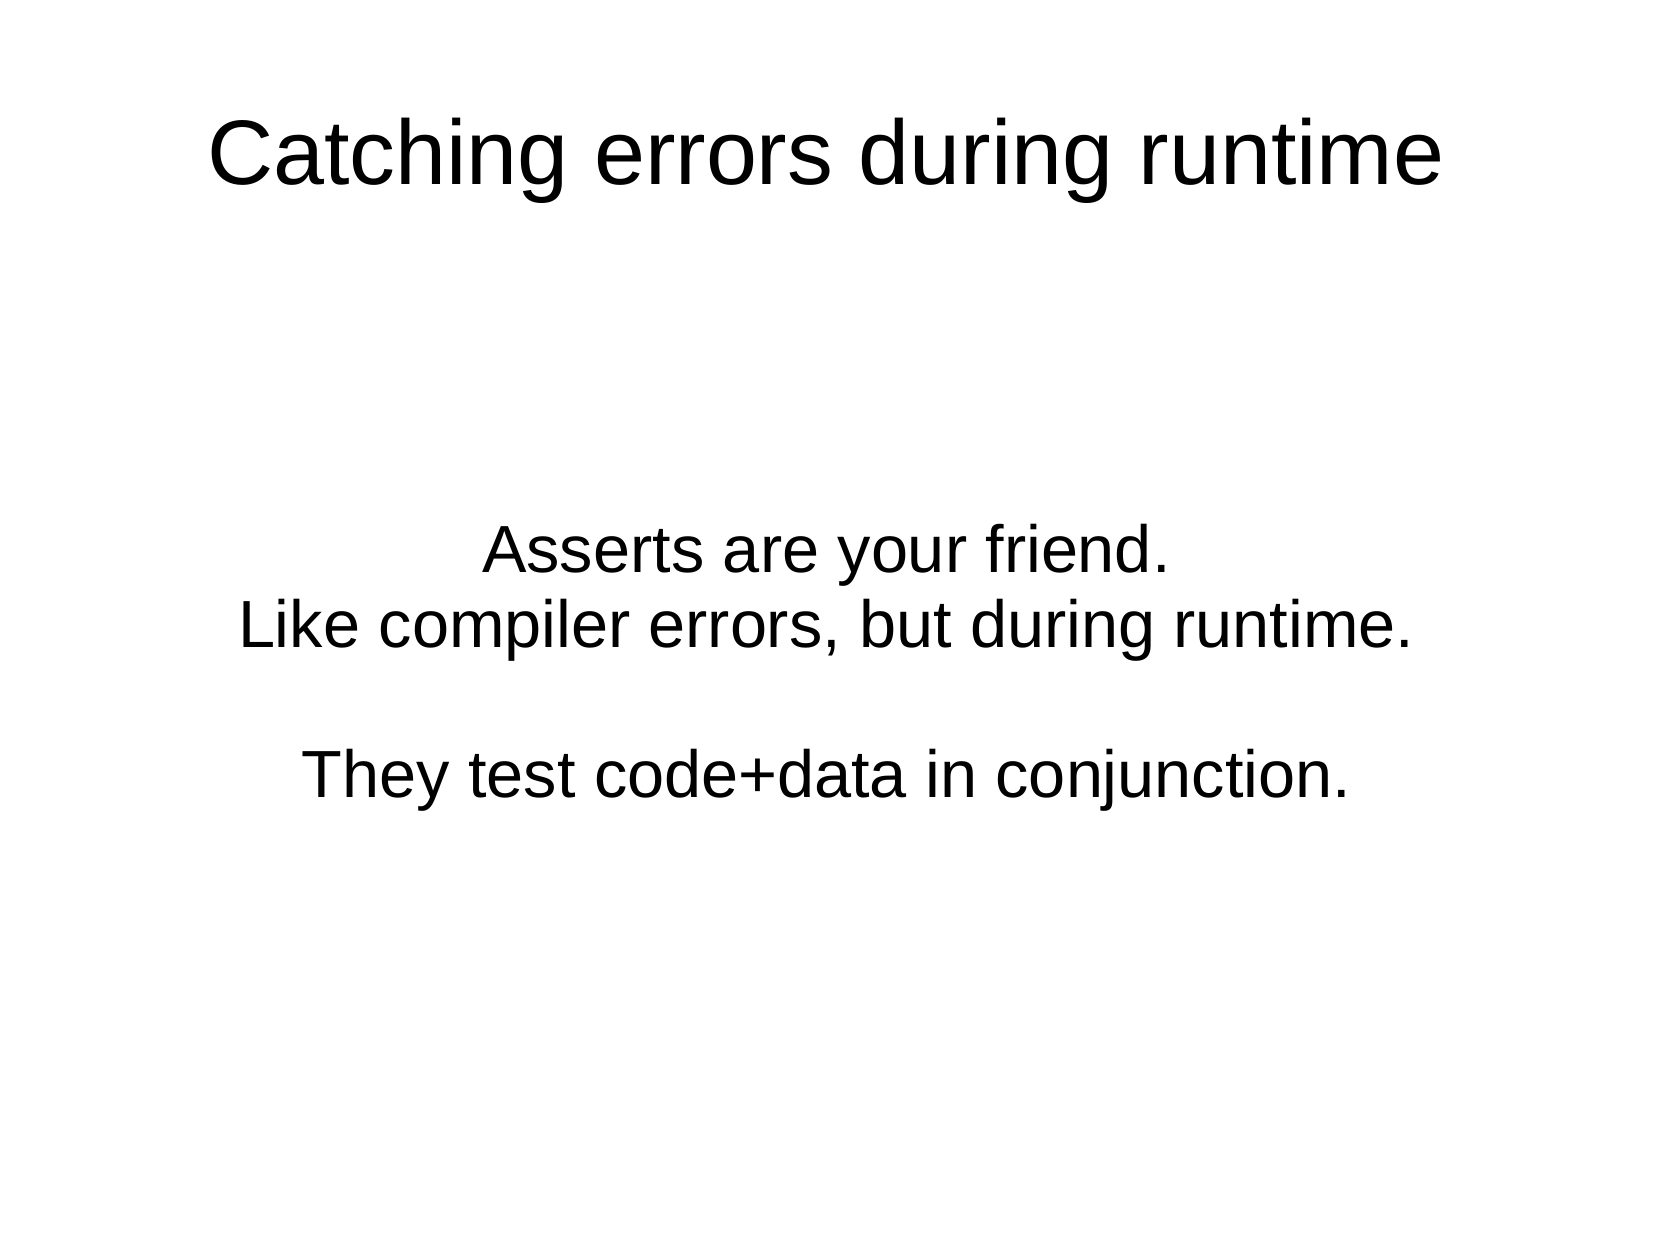

# Catching errors during runtime
Asserts are your friend.
Like compiler errors, but during runtime.
They test code+data in conjunction.